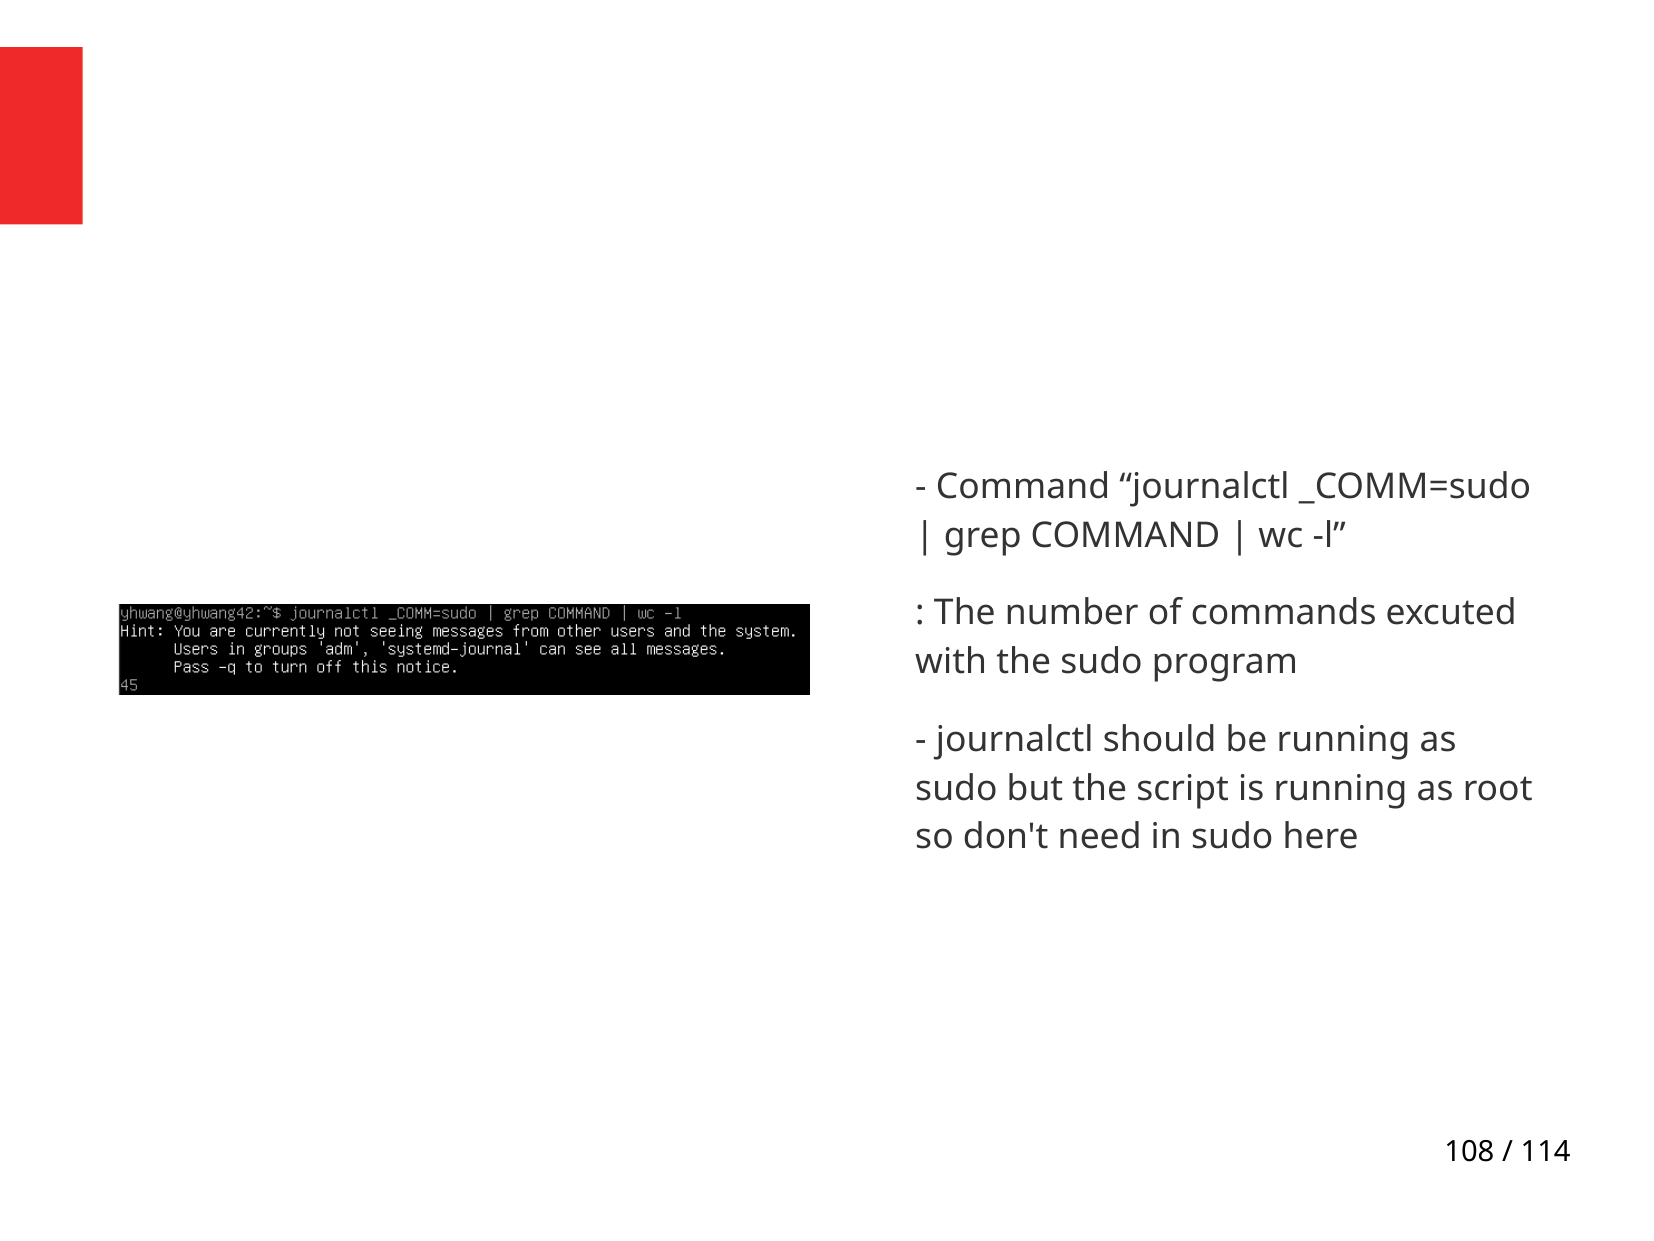

# - Command “journalctl _COMM=sudo | grep COMMAND | wc -l”
: The number of commands excuted with the sudo program
- journalctl should be running as sudo but the script is running as root so don't need in sudo here
108